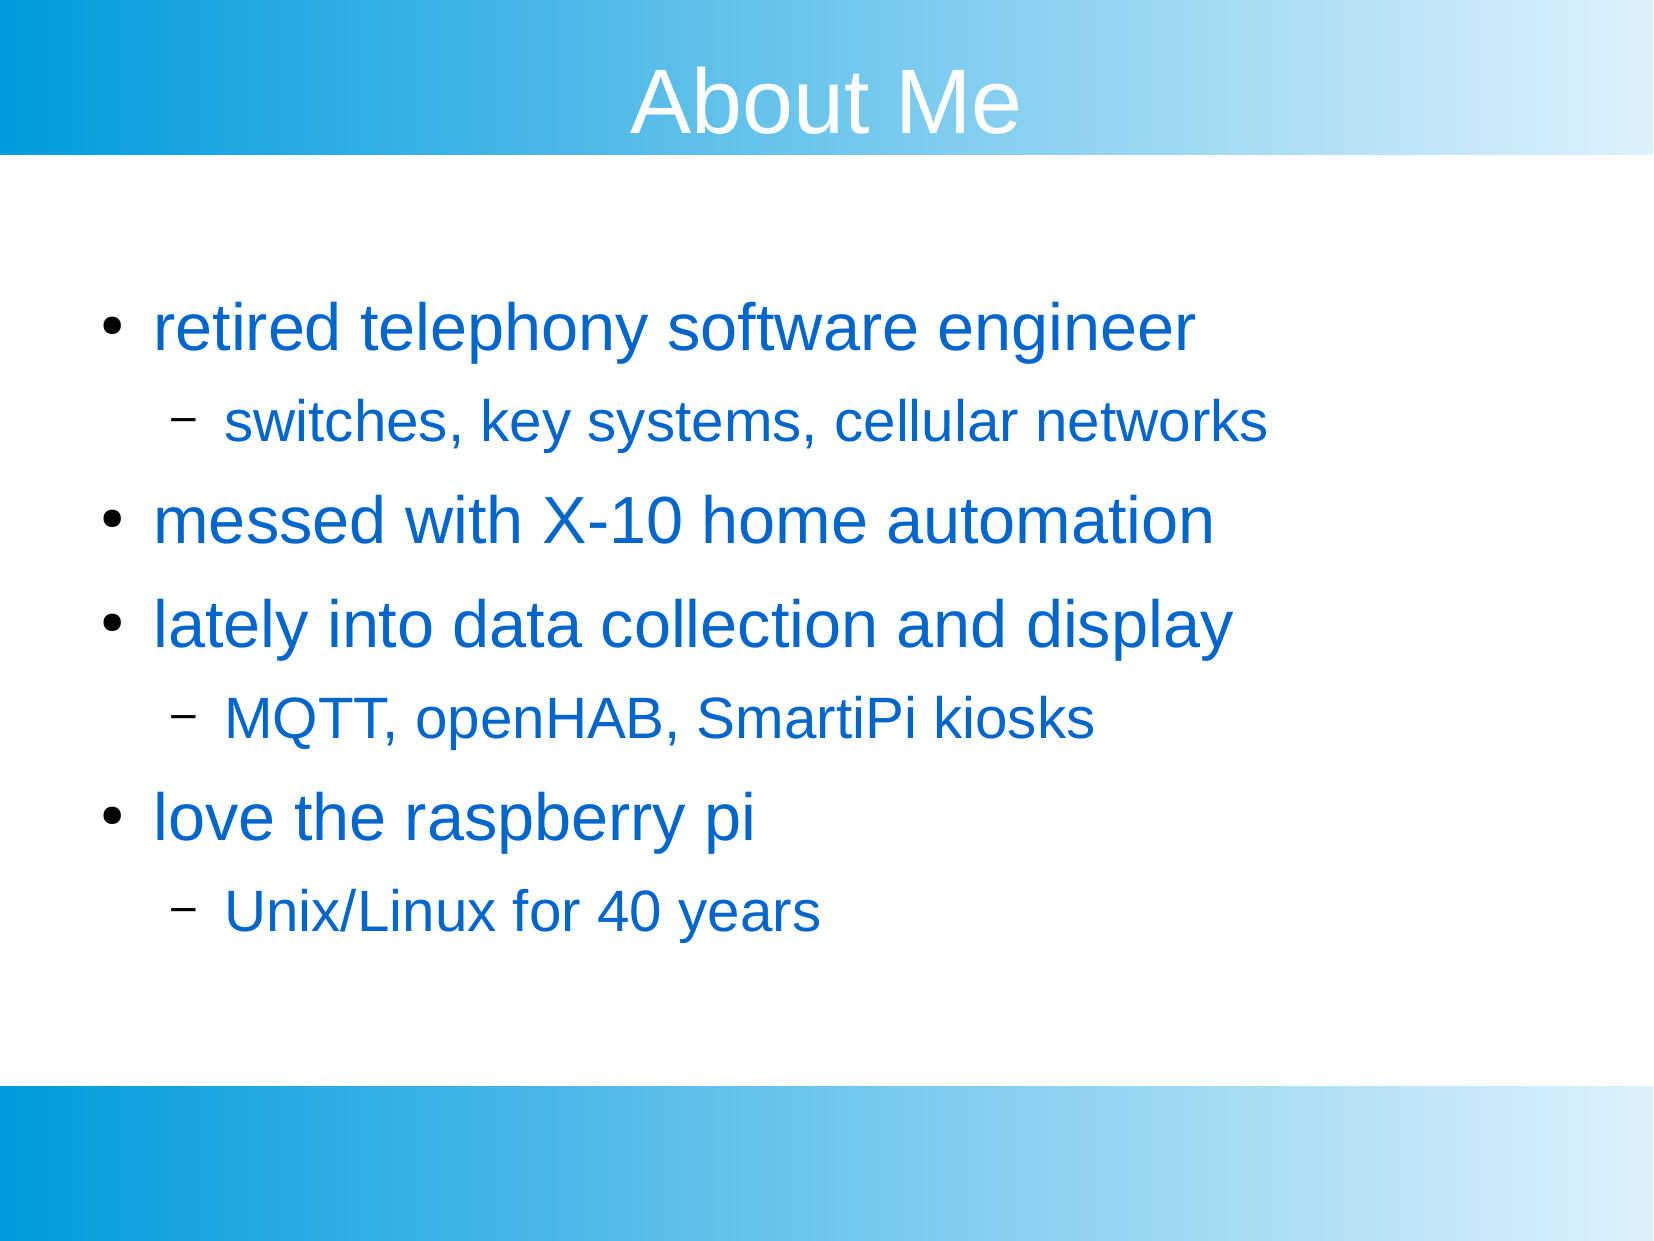

# About Me
retired telephony software engineer
switches, key systems, cellular networks
messed with X-10 home automation
lately into data collection and display
MQTT, openHAB, SmartiPi kiosks
love the raspberry pi
Unix/Linux for 40 years